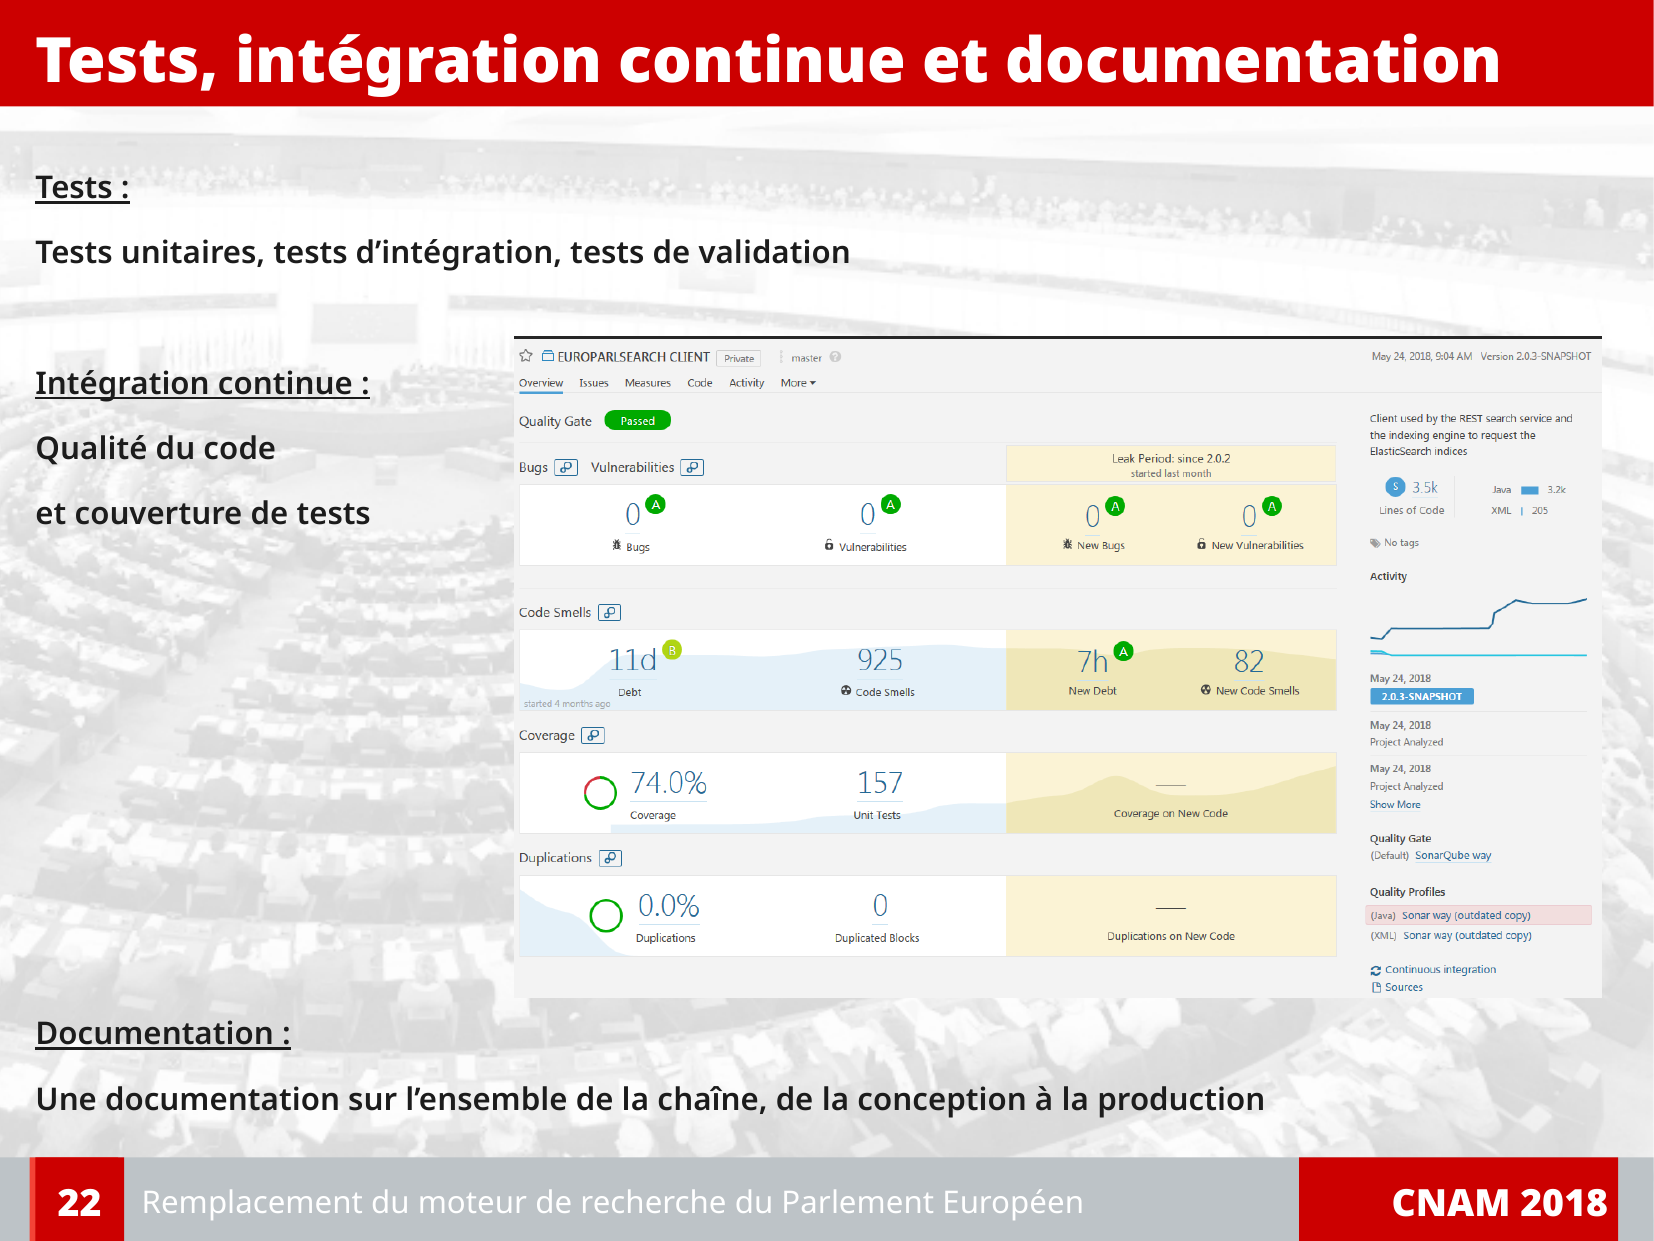

# Tests, intégration continue et documentation
Tests :
Tests unitaires, tests d’intégration, tests de validation
Intégration continue :
Qualité du code
et couverture de tests
Documentation :
Une documentation sur l’ensemble de la chaîne, de la conception à la production
22
Remplacement du moteur de recherche du Parlement Européen